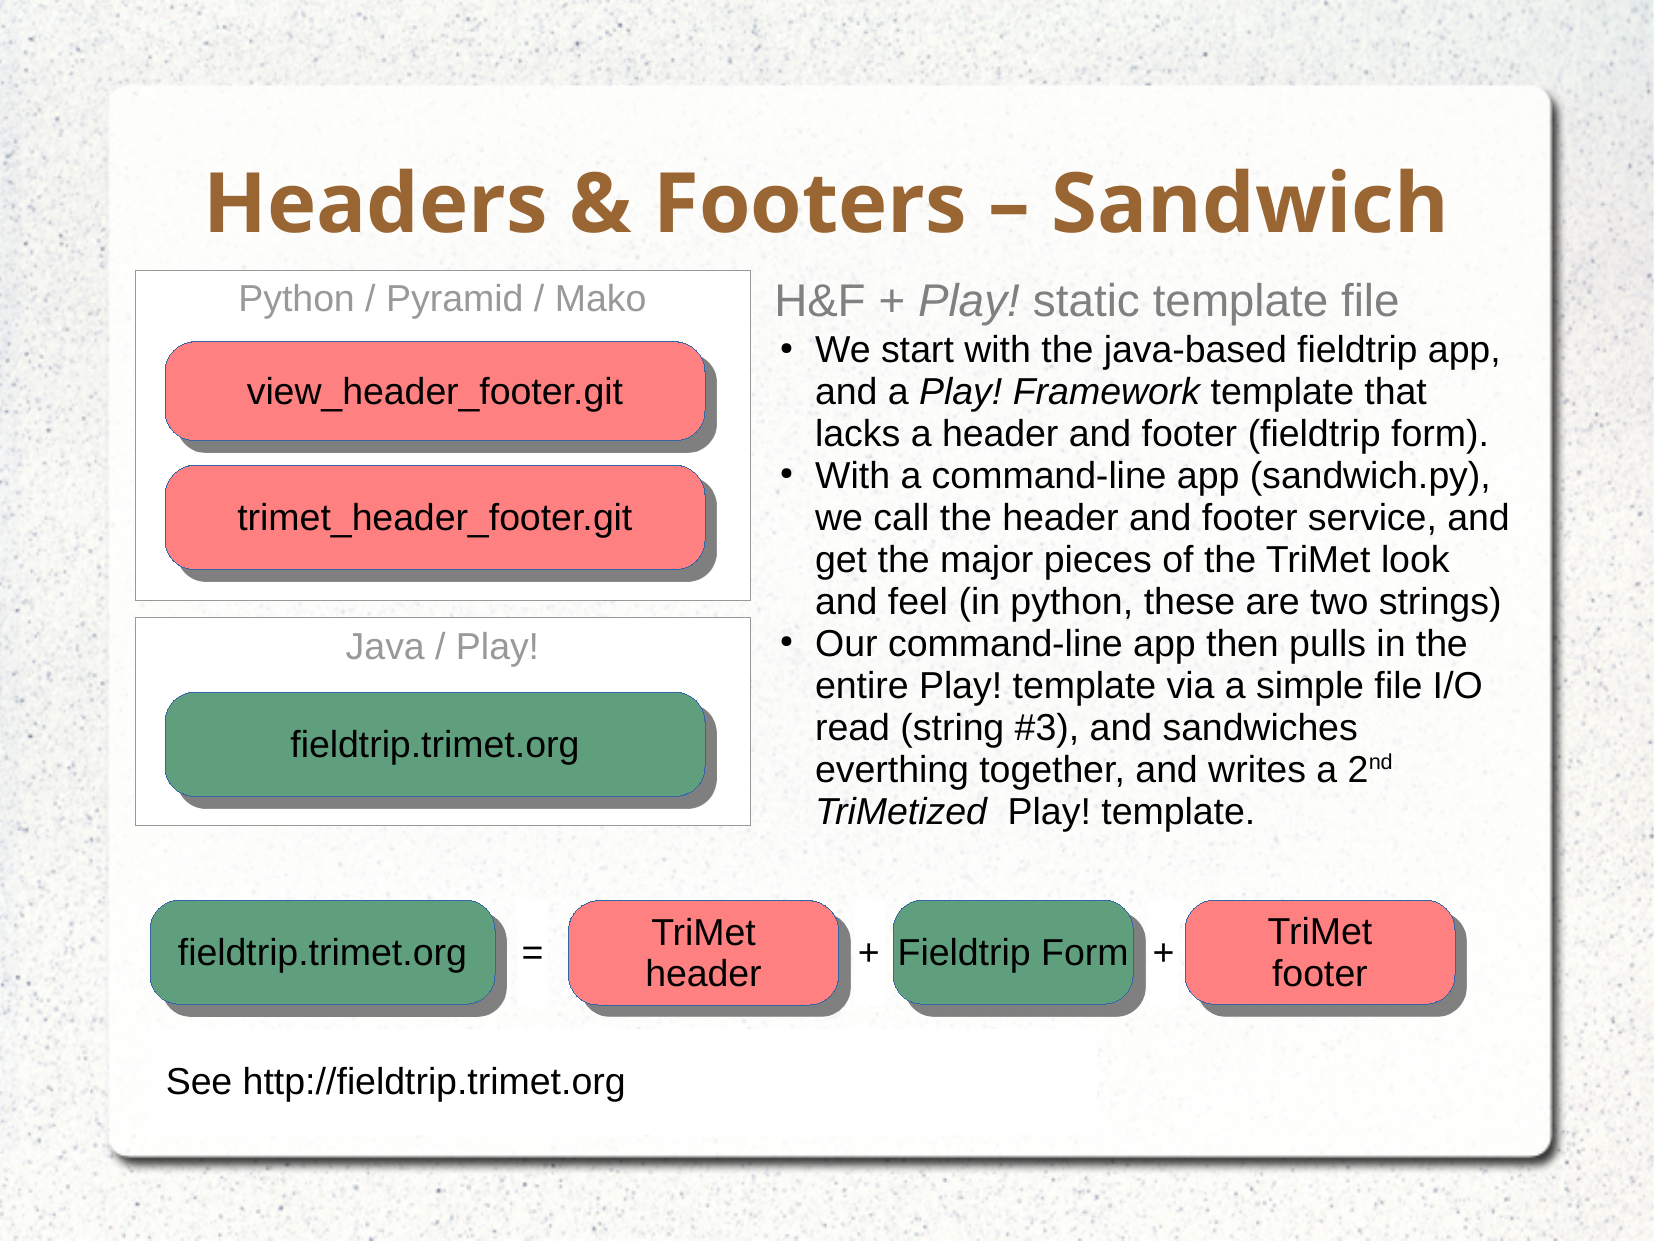

# Headers & Footers – Sandwich
H&F + Play! static template file
Python / Pyramid / Mako
We start with the java-based fieldtrip app, and a Play! Framework template that lacks a header and footer (fieldtrip form).
With a command-line app (sandwich.py), we call the header and footer service, and get the major pieces of the TriMet look and feel (in python, these are two strings)
Our command-line app then pulls in the entire Play! template via a simple file I/O read (string #3), and sandwiches everthing together, and writes a 2nd TriMetized Play! template.
view_header_footer.git
trimet_header_footer.git
Java / Play!
fieldtrip.trimet.org
fieldtrip.trimet.org
=
+
Fieldtrip Form
+
TriMet
footer
TriMet
header
See http://fieldtrip.trimet.org